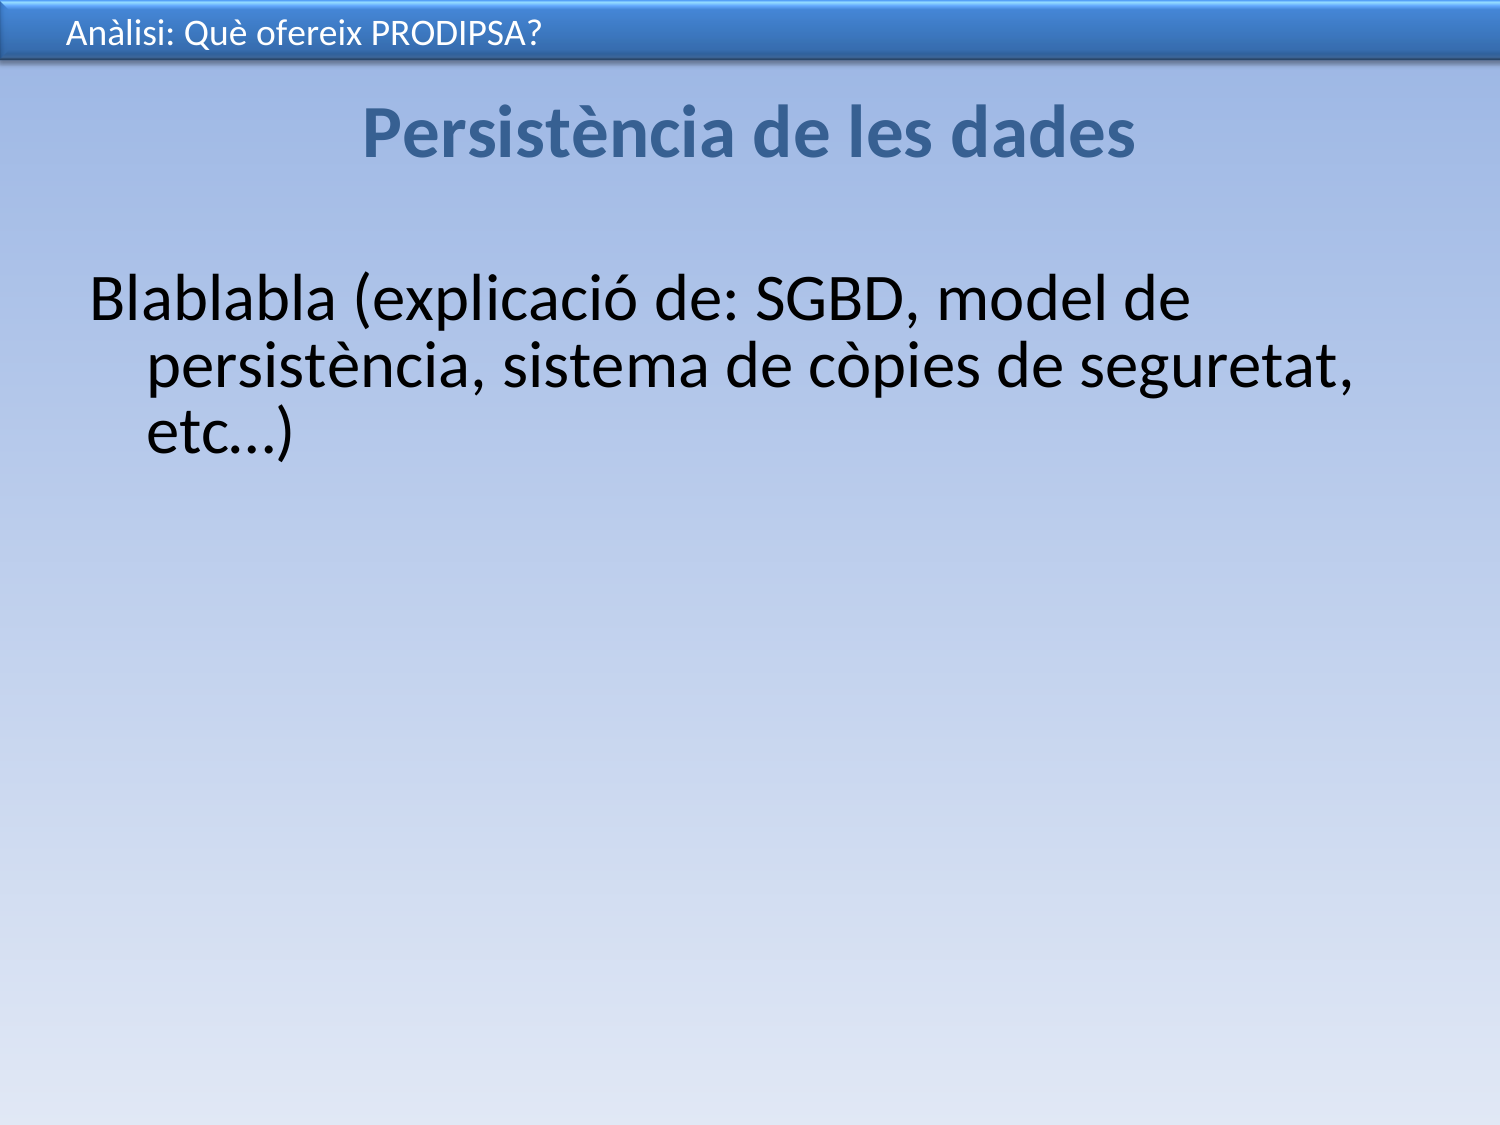

Anàlisi: Què ofereix PRODIPSA?
# Persistència de les dades
Blablabla (explicació de: SGBD, model de persistència, sistema de còpies de seguretat, etc…)